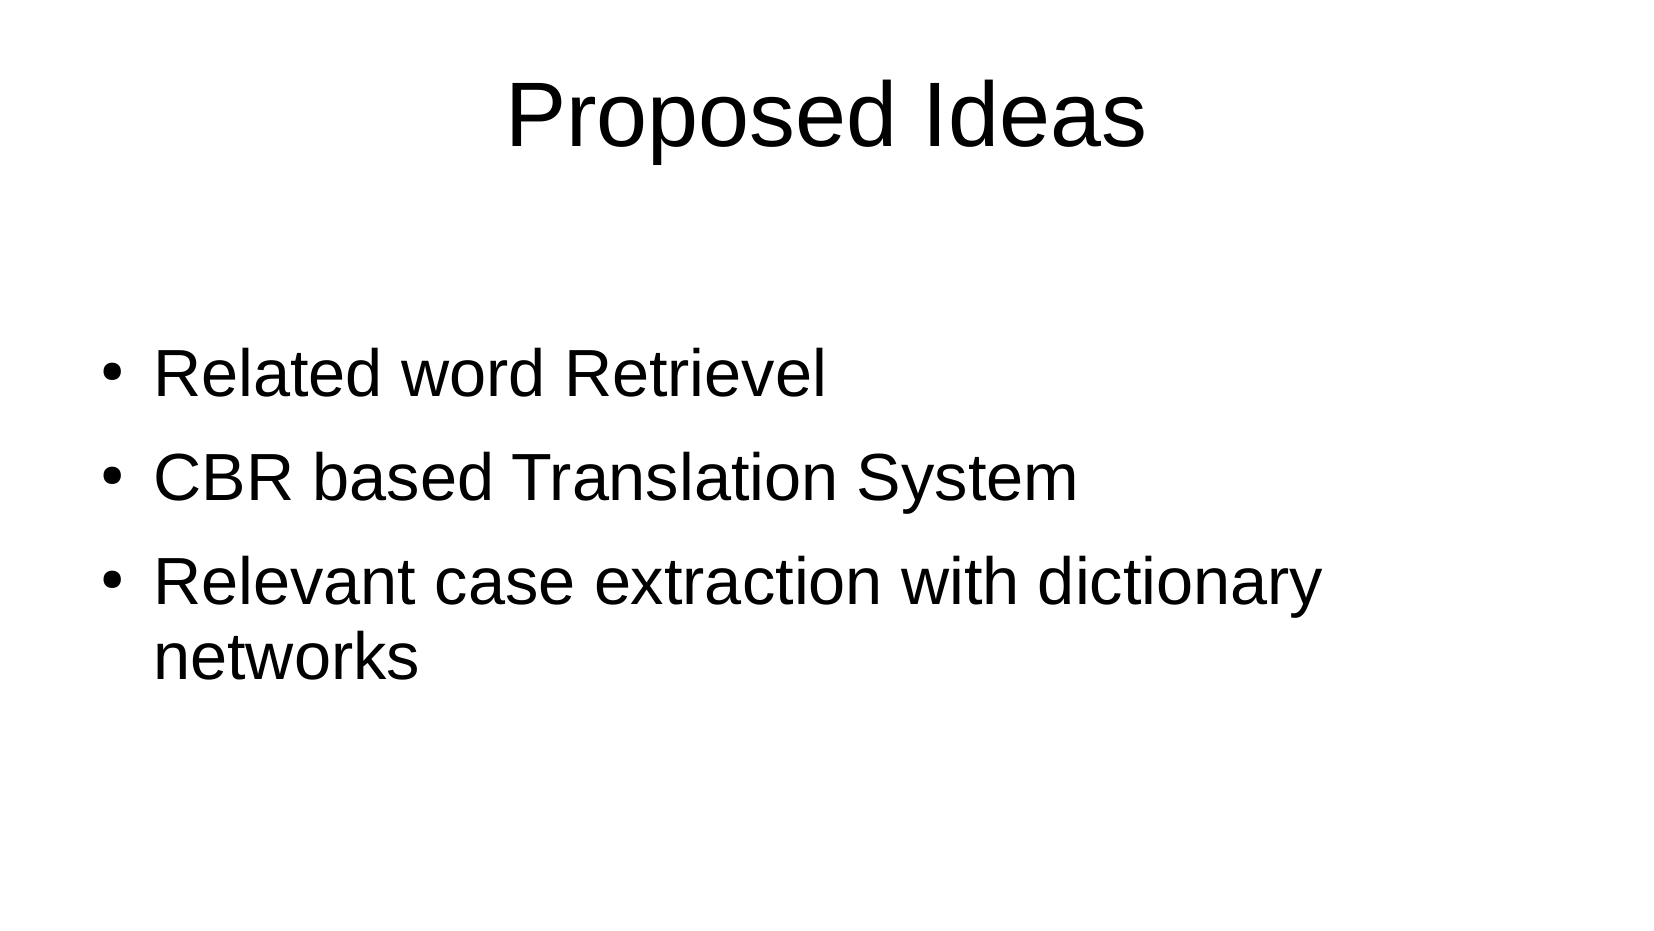

# Proposed Ideas
Related word Retrievel
CBR based Translation System
Relevant case extraction with dictionary networks